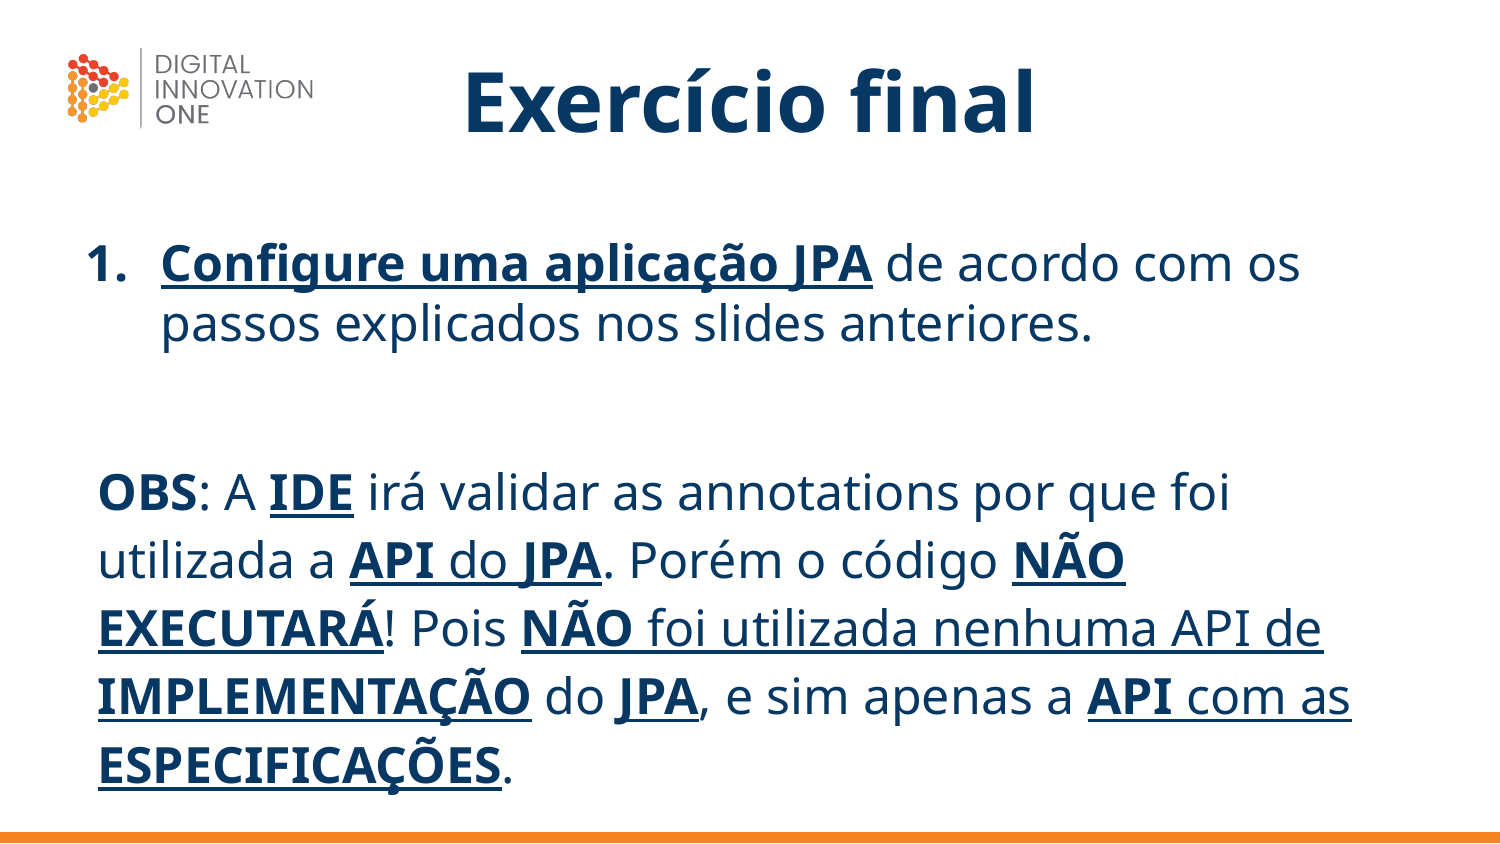

# Exercício final
Configure uma aplicação JPA de acordo com os passos explicados nos slides anteriores.
OBS: A IDE irá validar as annotations por que foi utilizada a API do JPA. Porém o código NÃO EXECUTARÁ! Pois NÃO foi utilizada nenhuma API de IMPLEMENTAÇÃO do JPA, e sim apenas a API com as ESPECIFICAÇÕES.